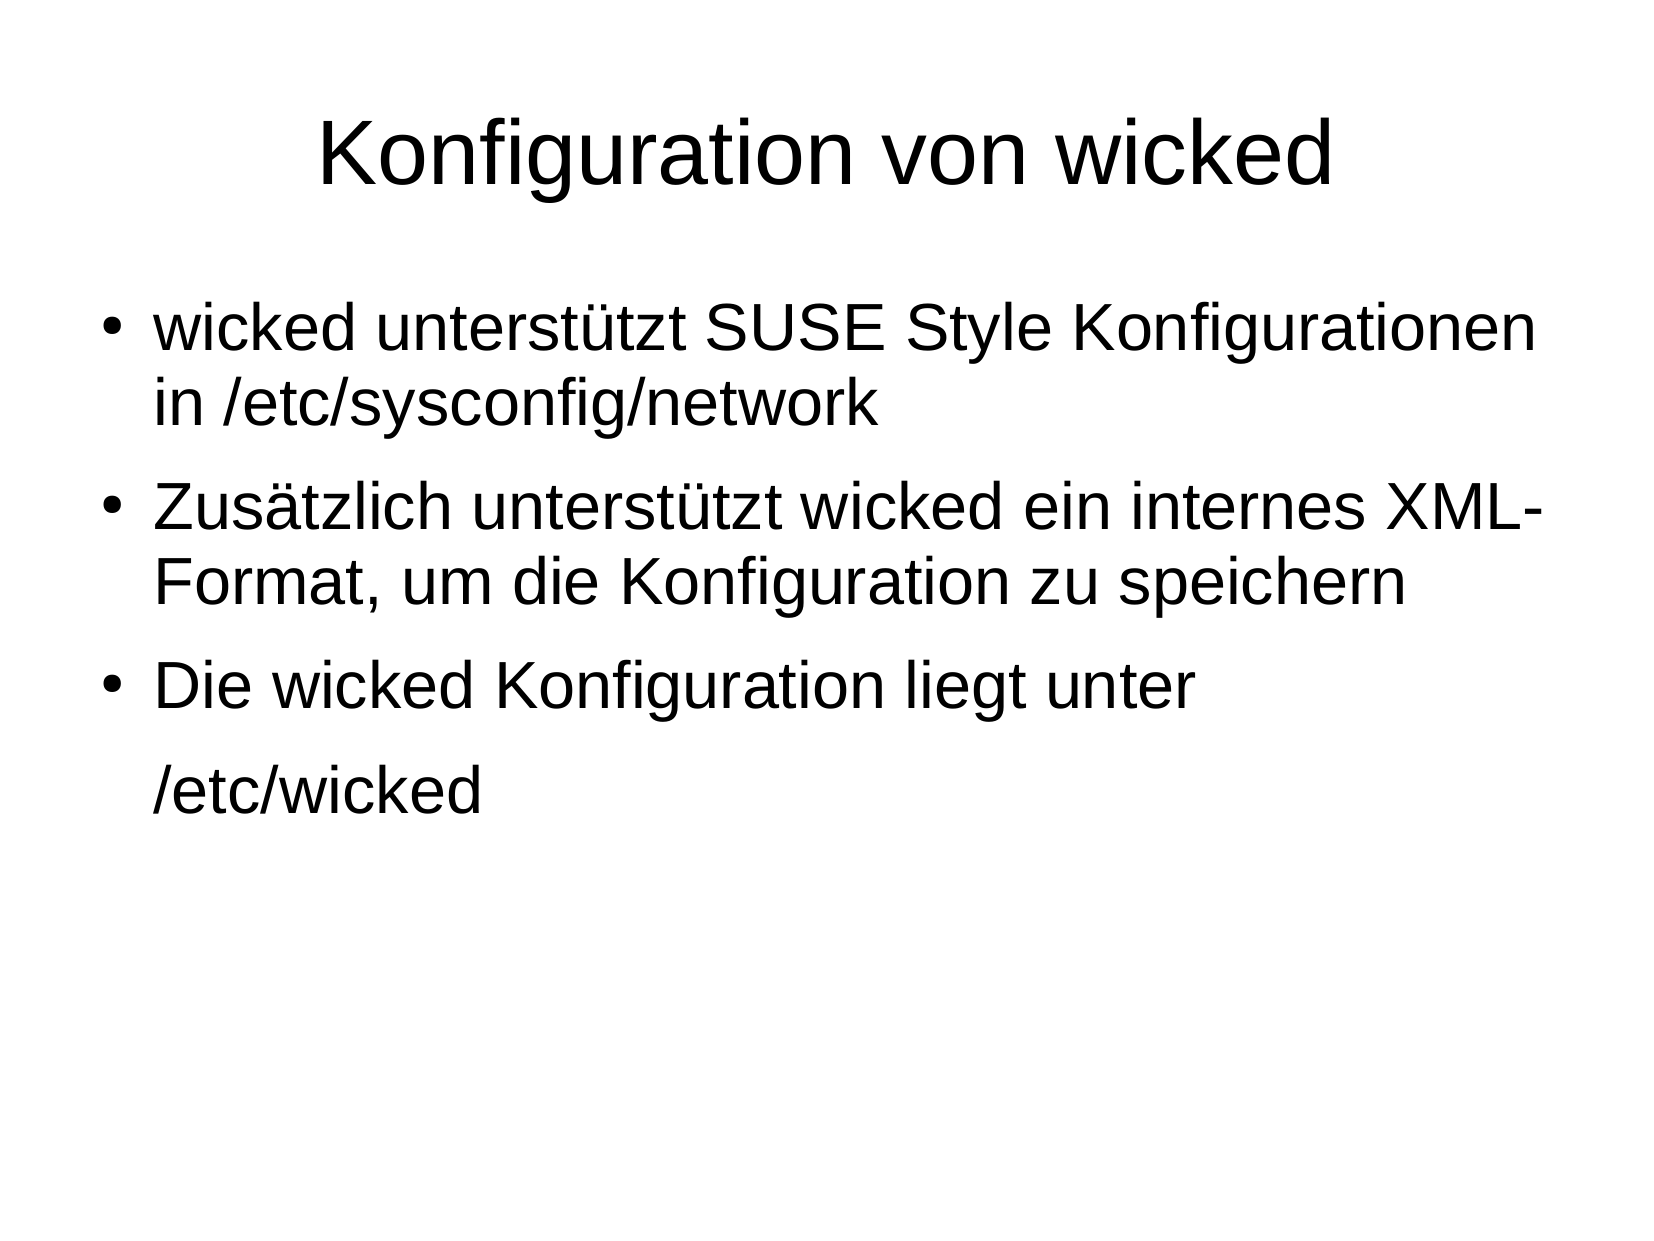

# Konfiguration von wicked
wicked unterstützt SUSE Style Konfigurationen in /etc/sysconfig/network
Zusätzlich unterstützt wicked ein internes XML-Format, um die Konfiguration zu speichern
Die wicked Konfiguration liegt unter
/etc/wicked